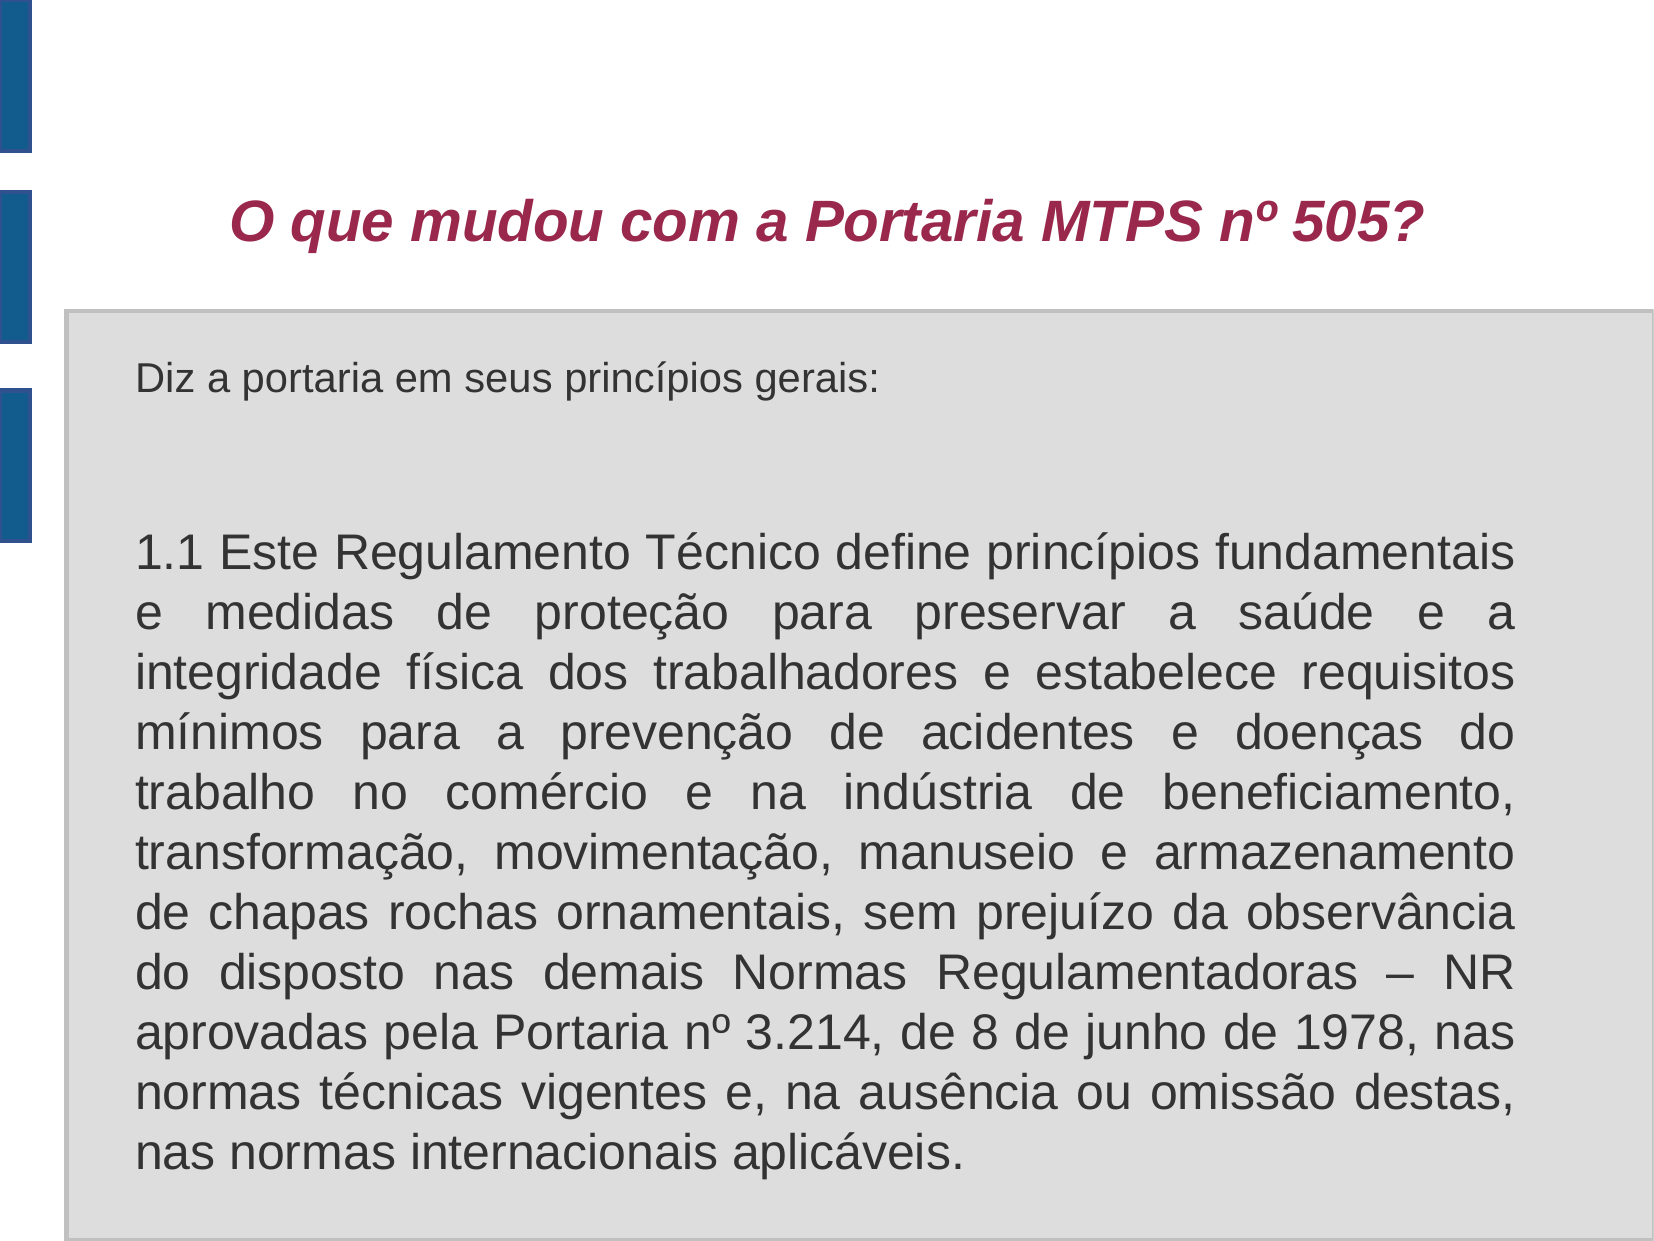

# O que mudou com a Portaria MTPS nº 505?
Diz a portaria em seus princípios gerais:
1.1 Este Regulamento Técnico define princípios fundamentais e medidas de proteção para preservar a saúde e a integridade física dos trabalhadores e estabelece requisitos mínimos para a prevenção de acidentes e doenças do trabalho no comércio e na indústria de beneficiamento, transformação, movimentação, manuseio e armazenamento de chapas rochas ornamentais, sem prejuízo da observância do disposto nas demais Normas Regulamentadoras – NR aprovadas pela Portaria nº 3.214, de 8 de junho de 1978, nas normas técnicas vigentes e, na ausência ou omissão destas, nas normas internacionais aplicáveis.